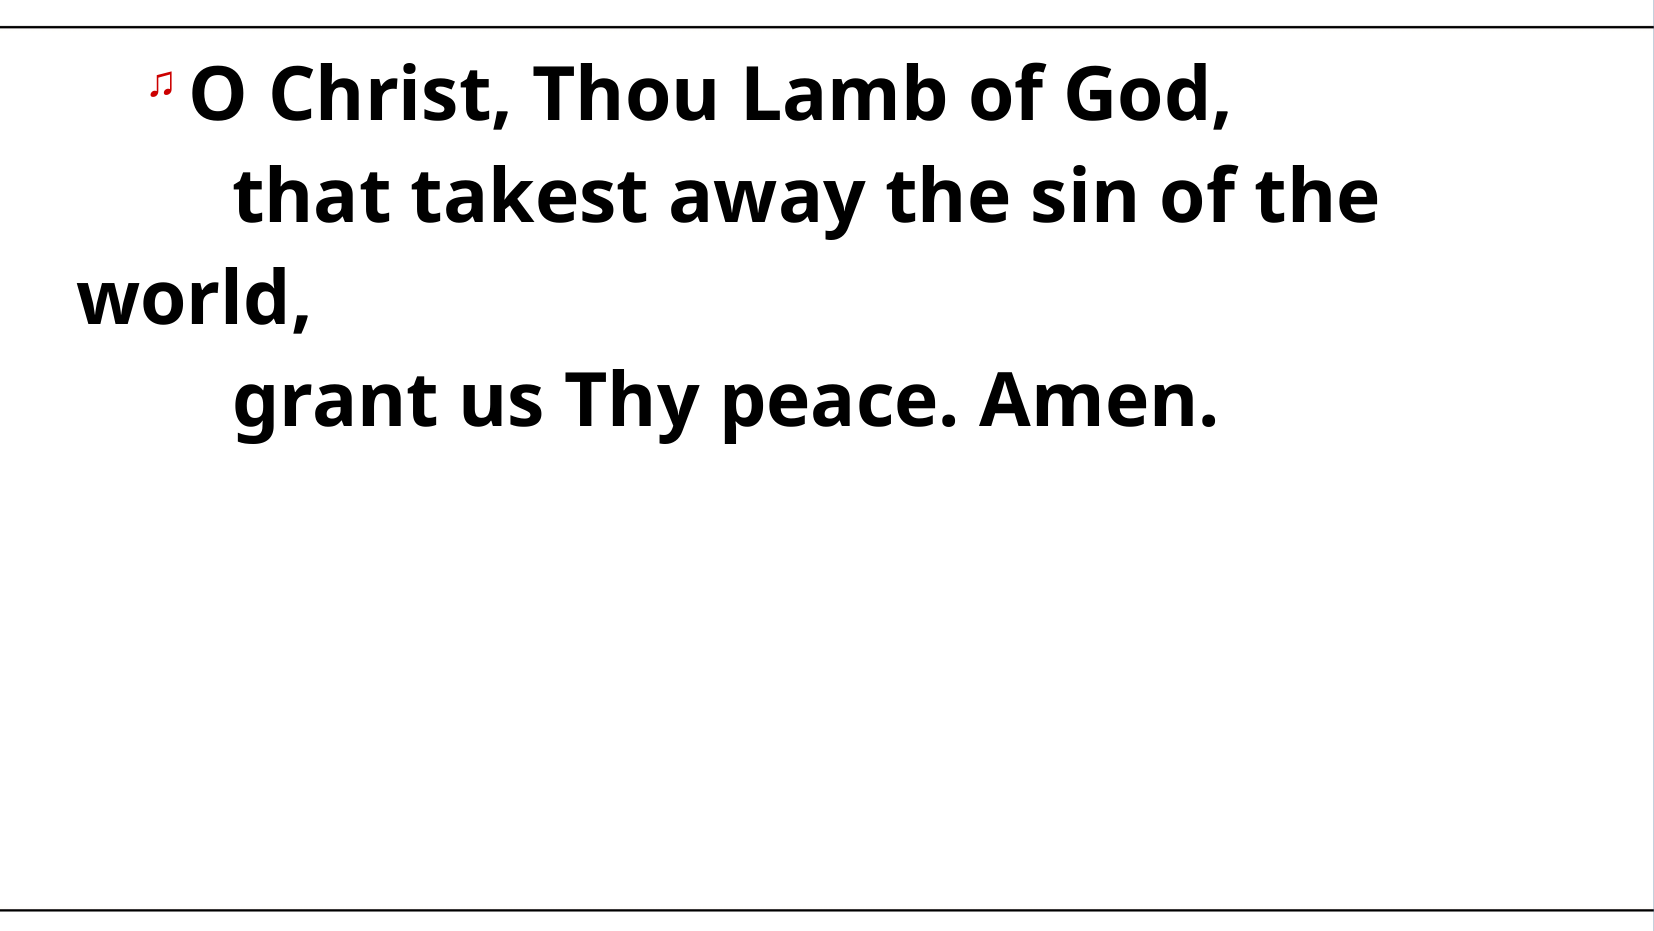

♫ O Christ, Thou Lamb of God,
 that takest away the sin of the world,
 grant us Thy peace. Amen.